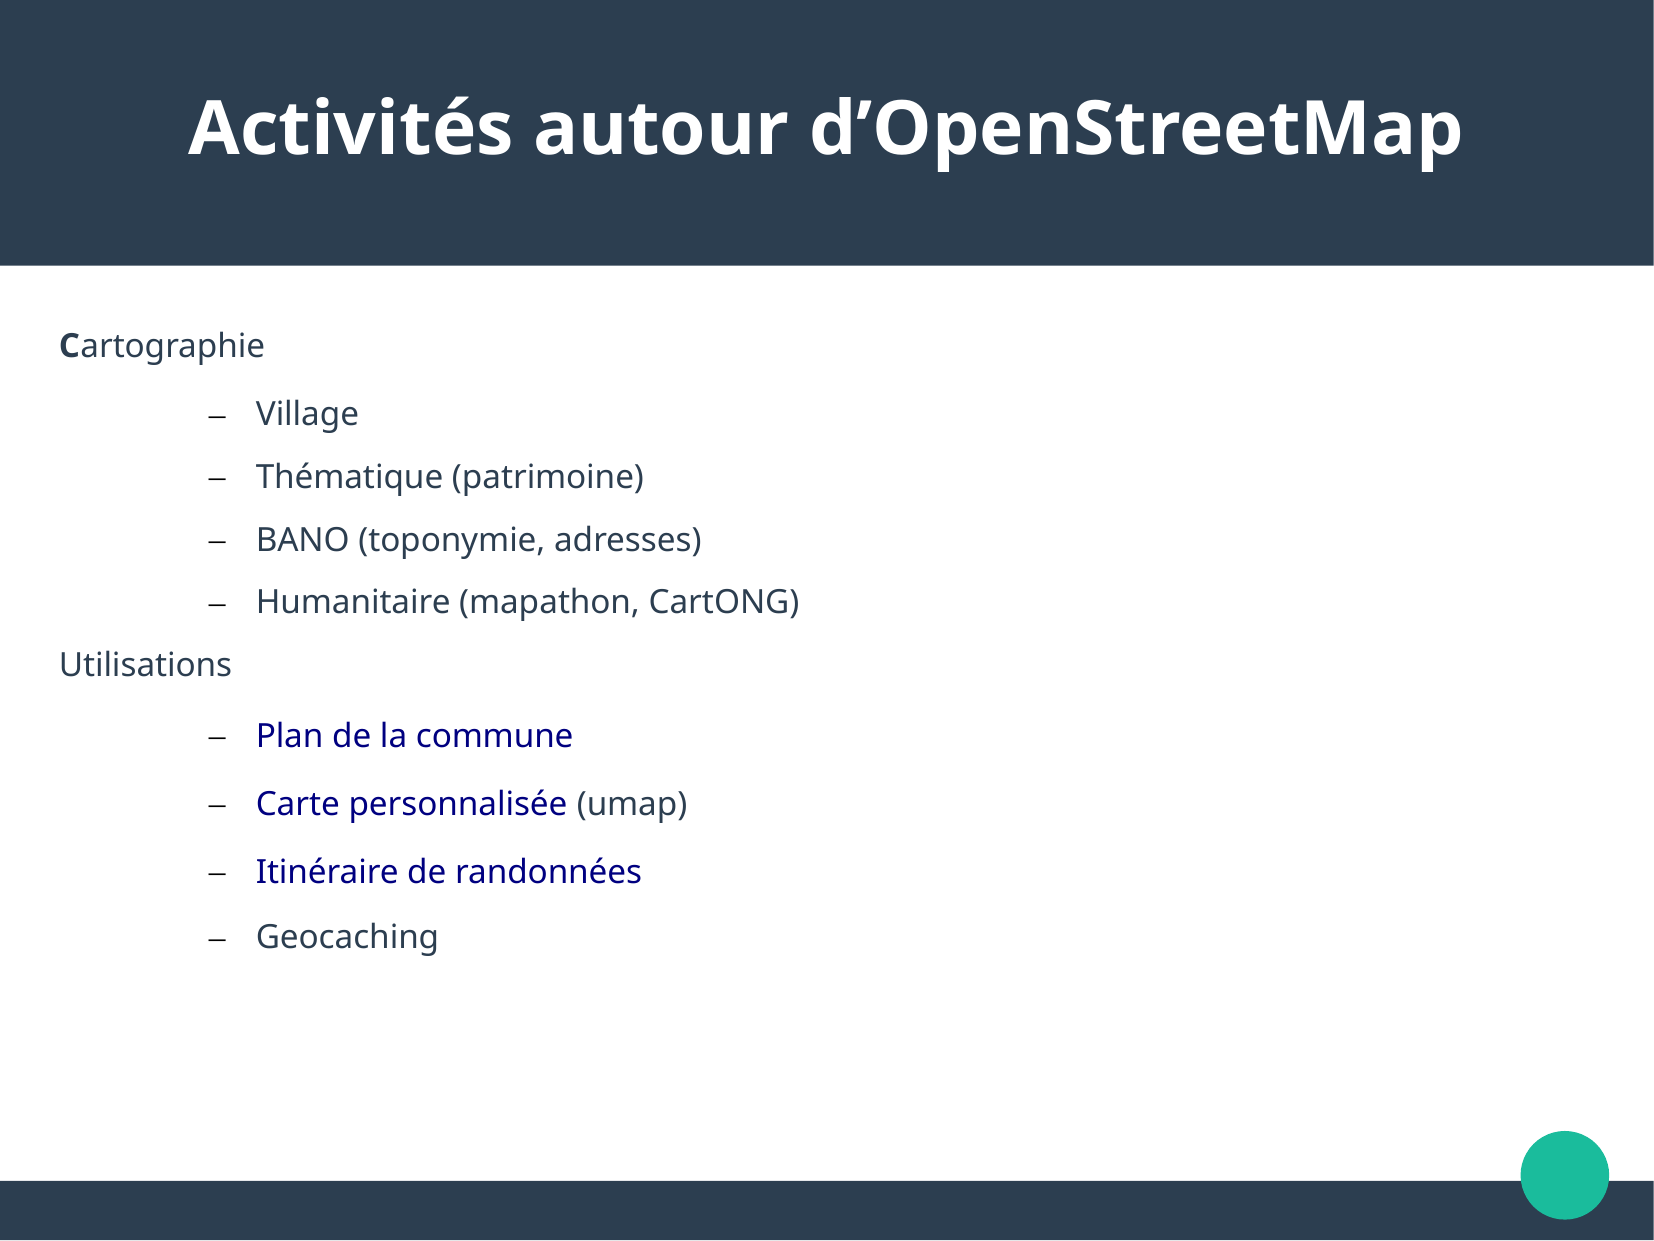

# Activités autour d’OpenStreetMap
Cartographie
Village
Thématique (patrimoine)
BANO (toponymie, adresses)
Humanitaire (mapathon, CartONG)
Utilisations
Plan de la commune
Carte personnalisée (umap)
Itinéraire de randonnées
Geocaching